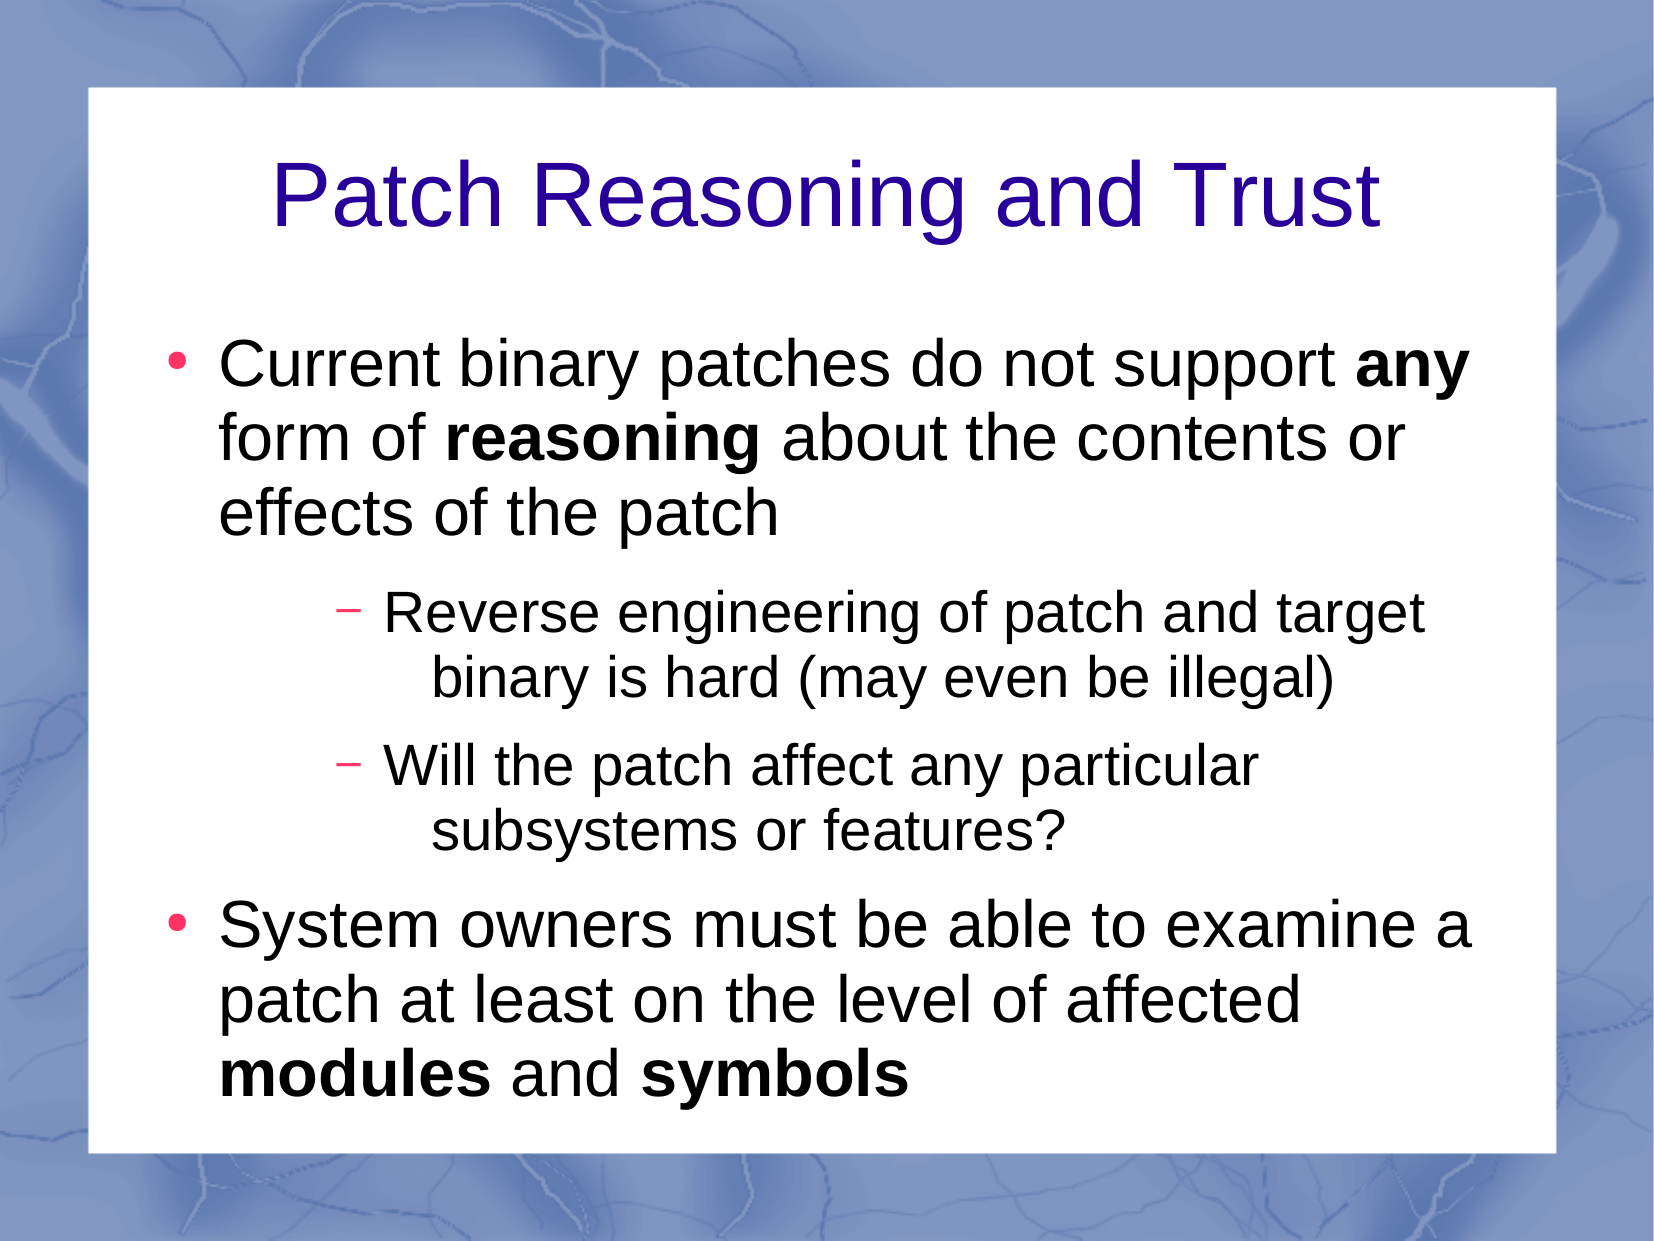

# Patch Reasoning and Trust
Current binary patches do not support any form of reasoning about the contents or effects of the patch
Reverse engineering of patch and target binary is hard (may even be illegal)
Will the patch affect any particular subsystems or features?
System owners must be able to examine a patch at least on the level of affected modules and symbols